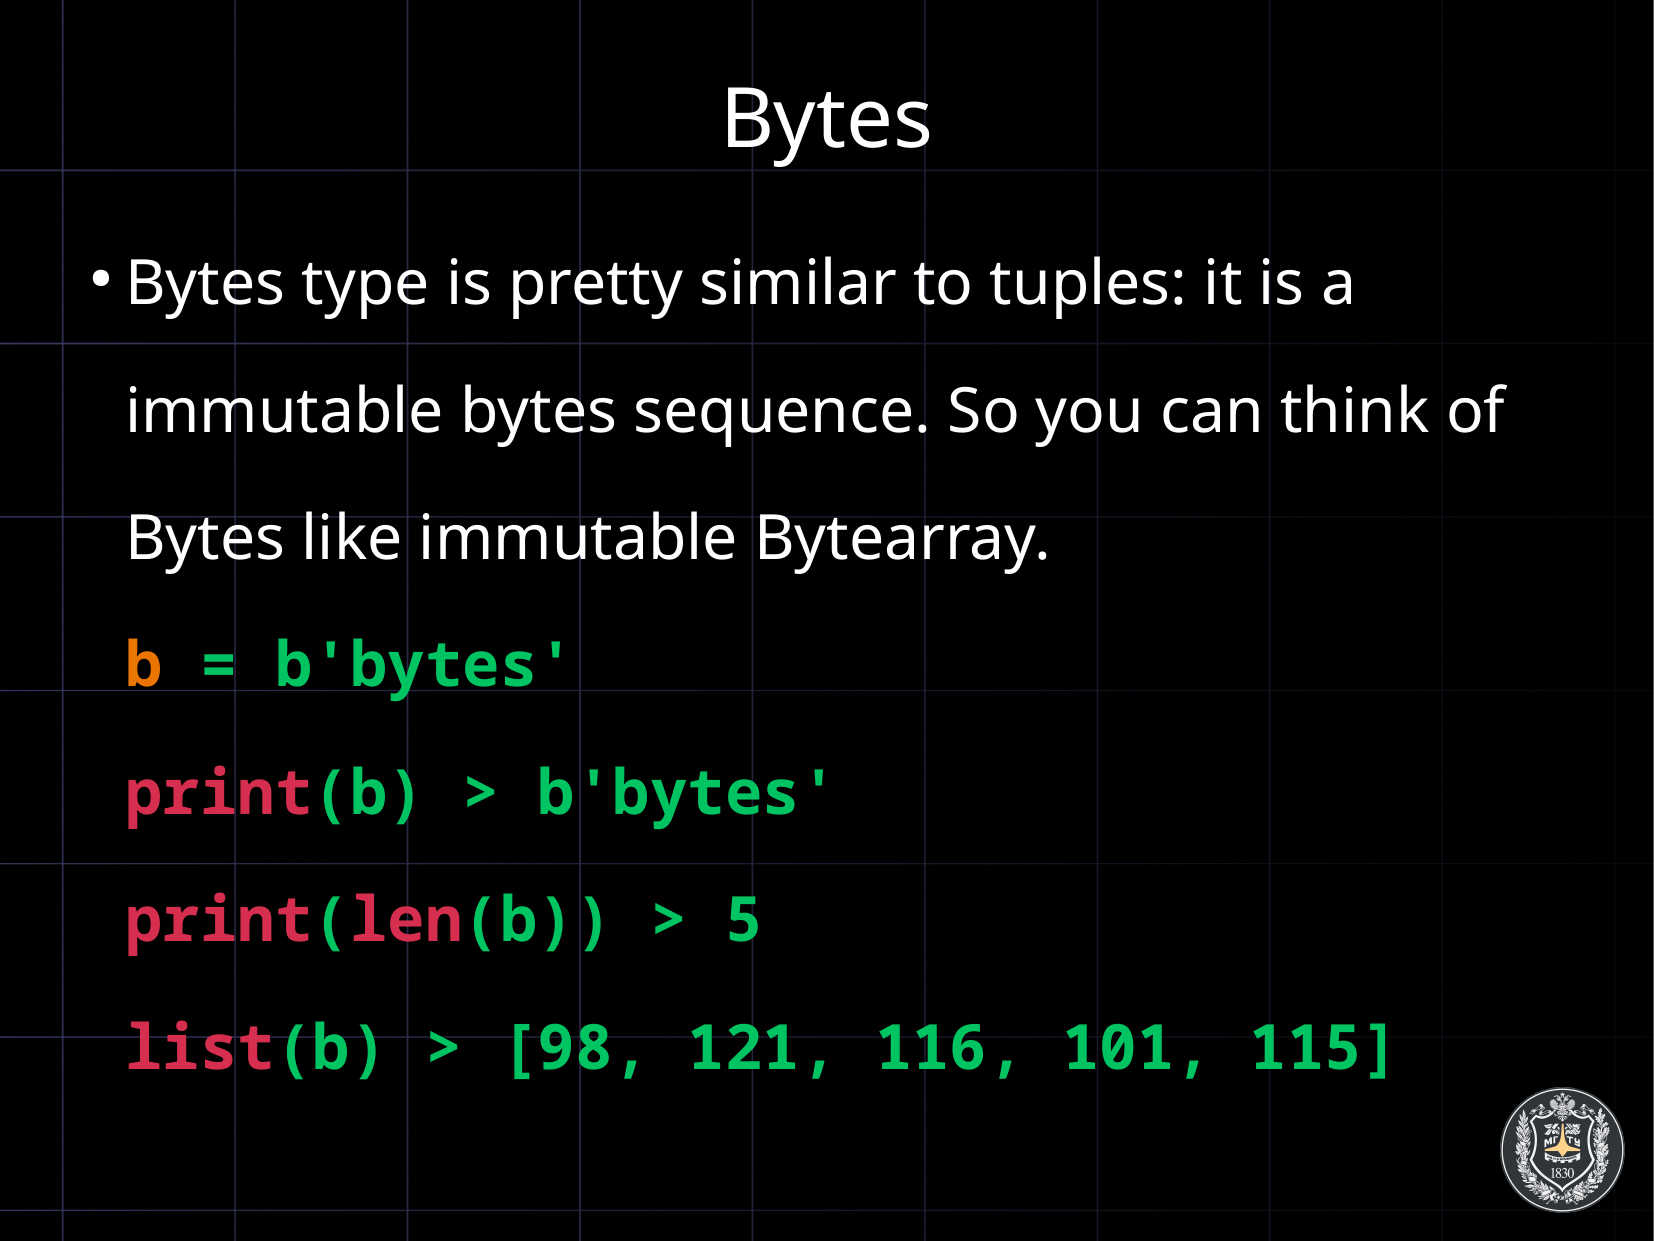

# Bytes
Bytes type is pretty similar to tuples: it is a immutable bytes sequence. So you can think of Bytes like immutable Bytearray.
b = b'bytes'
print(b) > b'bytes'
print(len(b)) > 5
list(b) > [98, 121, 116, 101, 115]